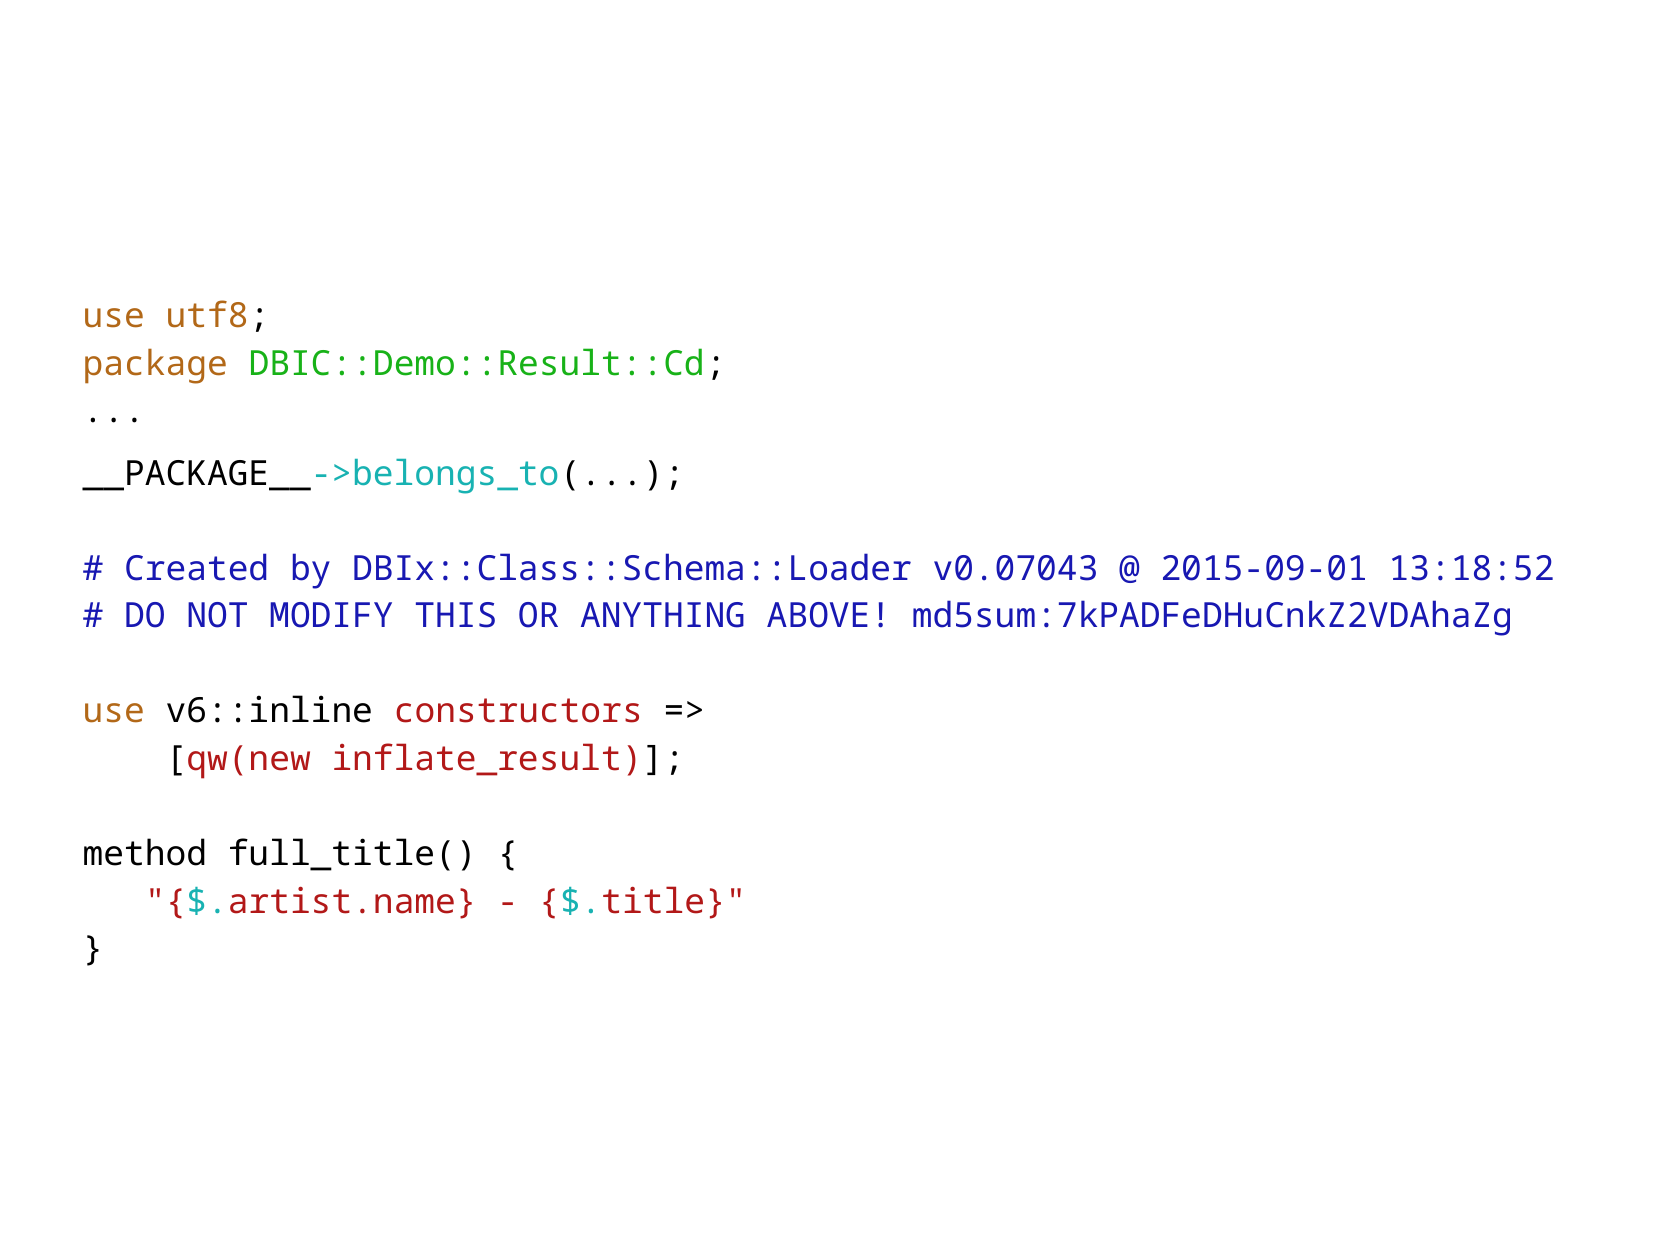

#
use utf8;
package DBIC::Demo::Result::Cd;
...
__PACKAGE__->belongs_to(...);
# Created by DBIx::Class::Schema::Loader v0.07043 @ 2015-09-01 13:18:52
# DO NOT MODIFY THIS OR ANYTHING ABOVE! md5sum:7kPADFeDHuCnkZ2VDAhaZg
use v6::inline constructors =>
 [qw(new inflate_result)];
method full_title() {
   "{$.artist.name} - {$.title}"
}